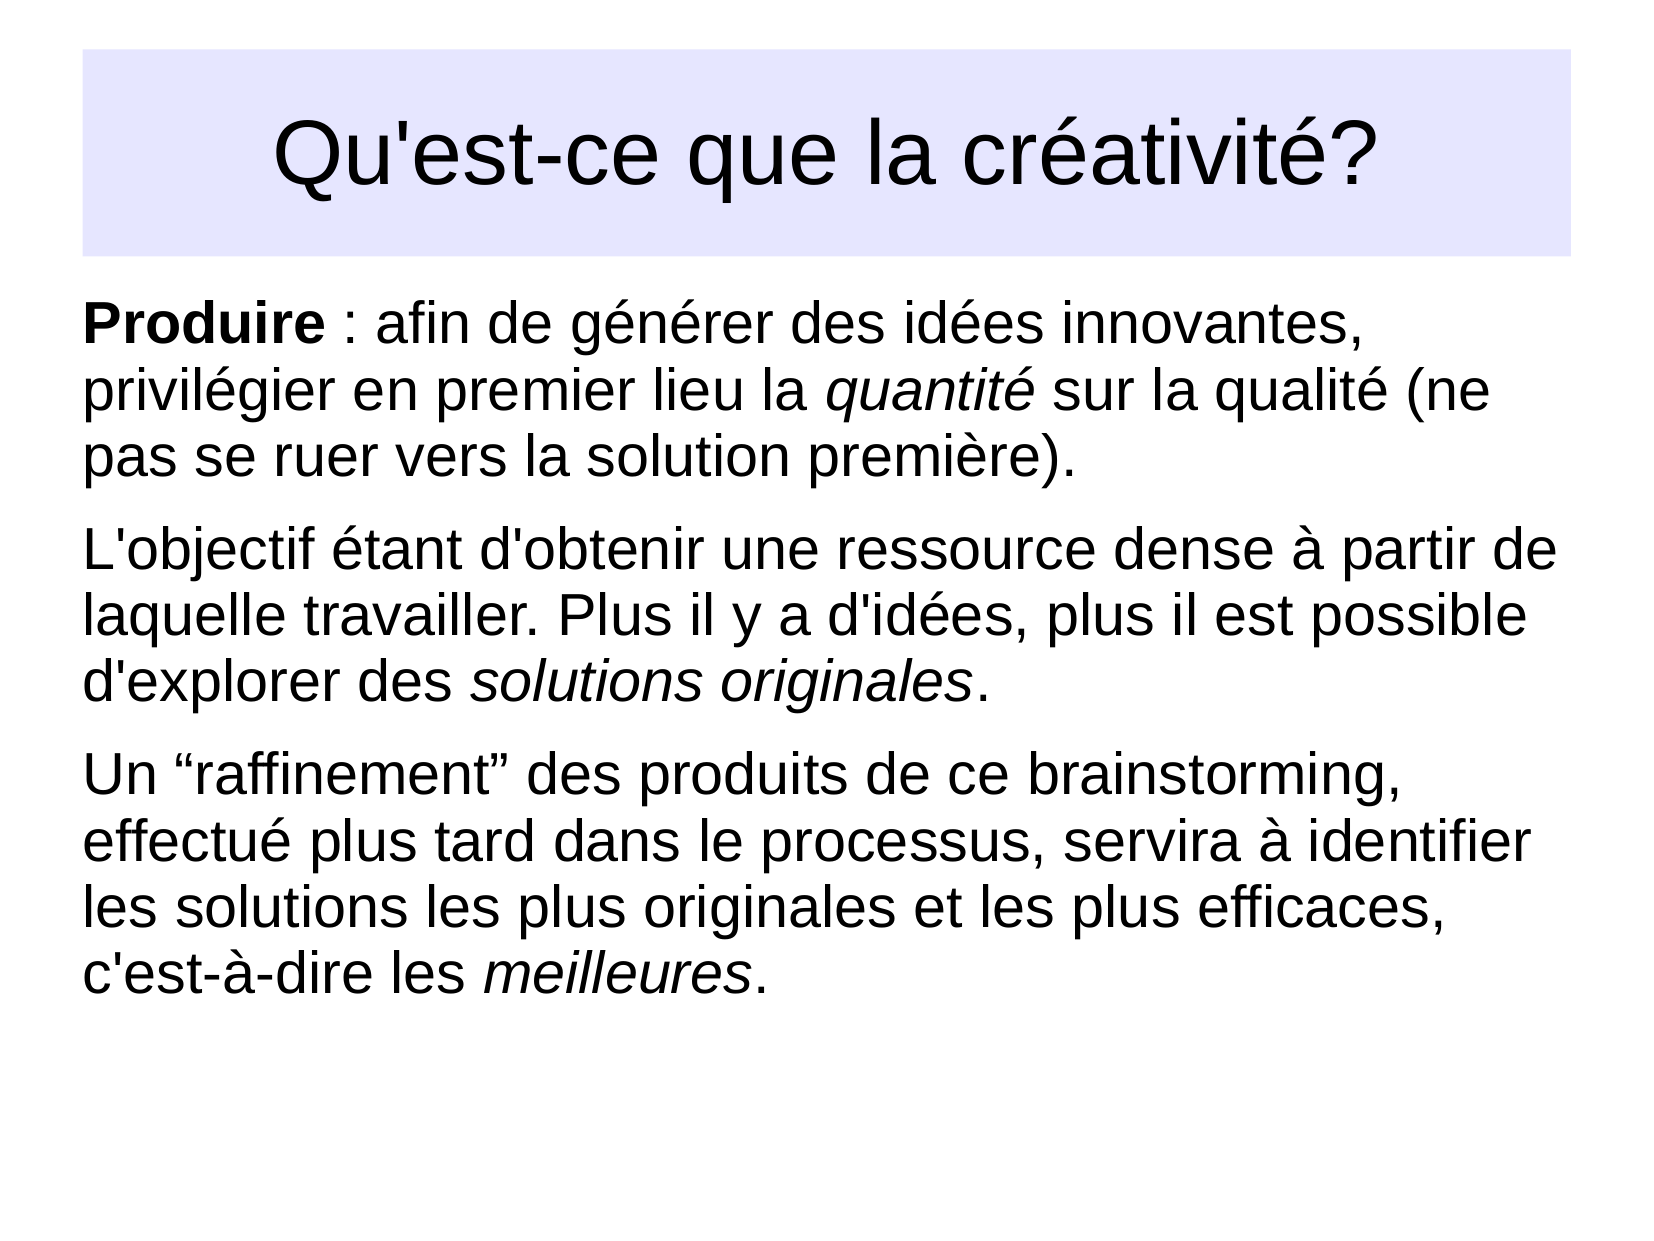

# Qu'est-ce que la créativité?
Produire : afin de générer des idées innovantes, privilégier en premier lieu la quantité sur la qualité (ne pas se ruer vers la solution première).
L'objectif étant d'obtenir une ressource dense à partir de laquelle travailler. Plus il y a d'idées, plus il est possible d'explorer des solutions originales.
Un “raffinement” des produits de ce brainstorming, effectué plus tard dans le processus, servira à identifier les solutions les plus originales et les plus efficaces, c'est-à-dire les meilleures.